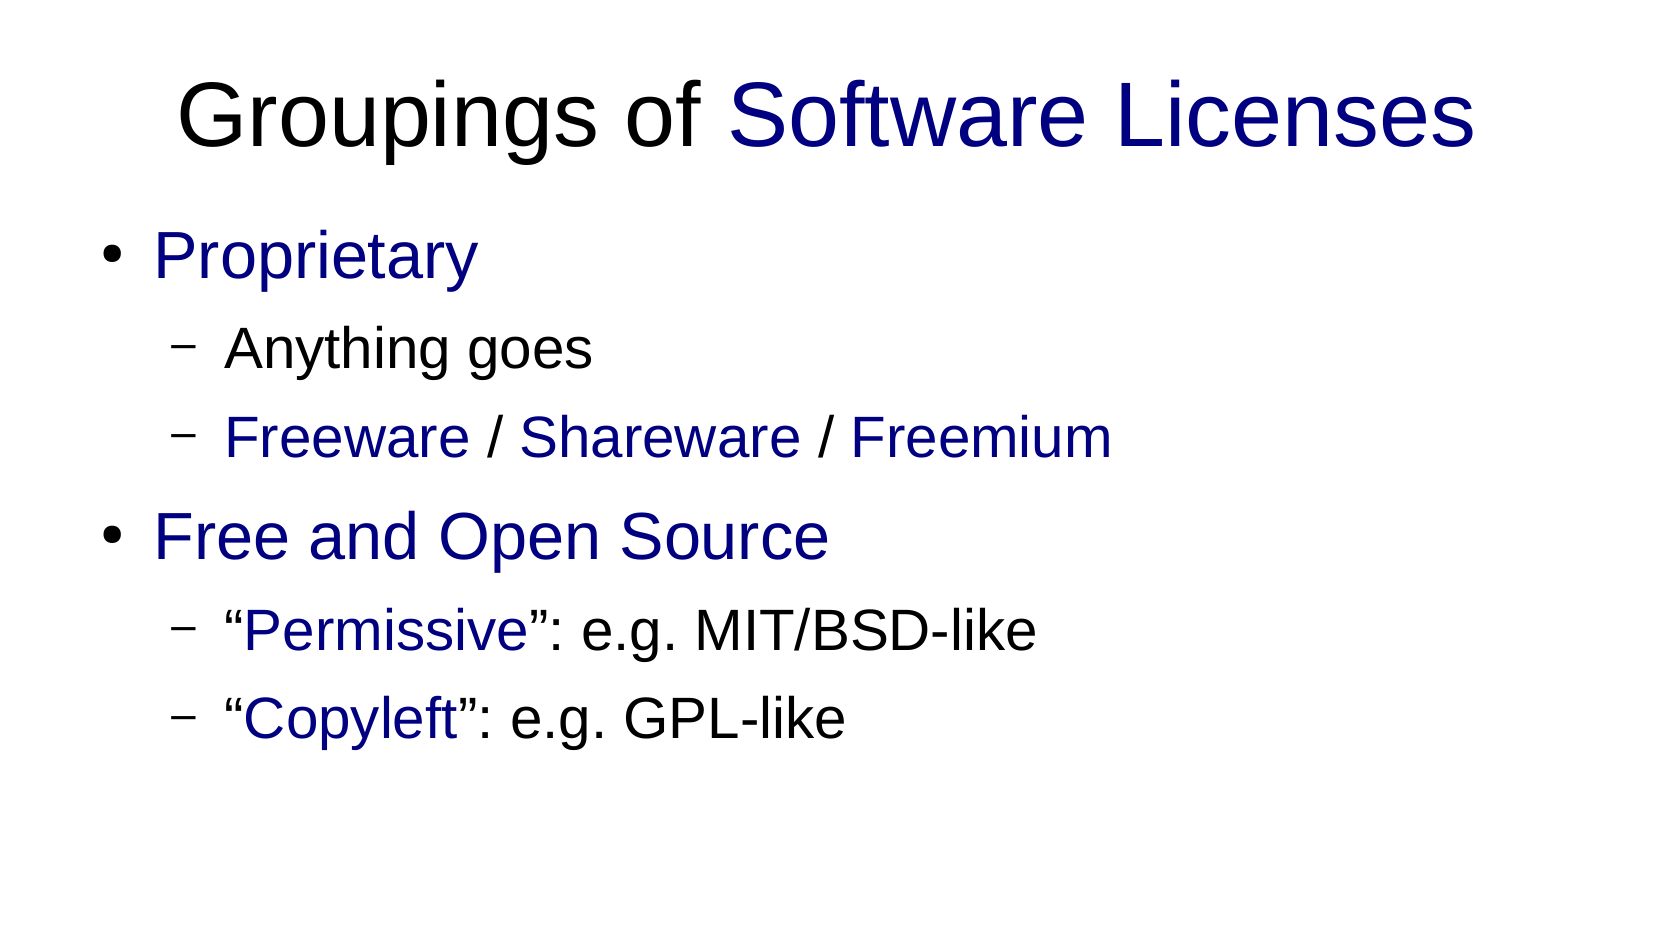

# Groupings of Software Licenses
Proprietary
Anything goes
Freeware / Shareware / Freemium
Free and Open Source
“Permissive”: e.g. MIT/BSD-like
“Copyleft”: e.g. GPL-like